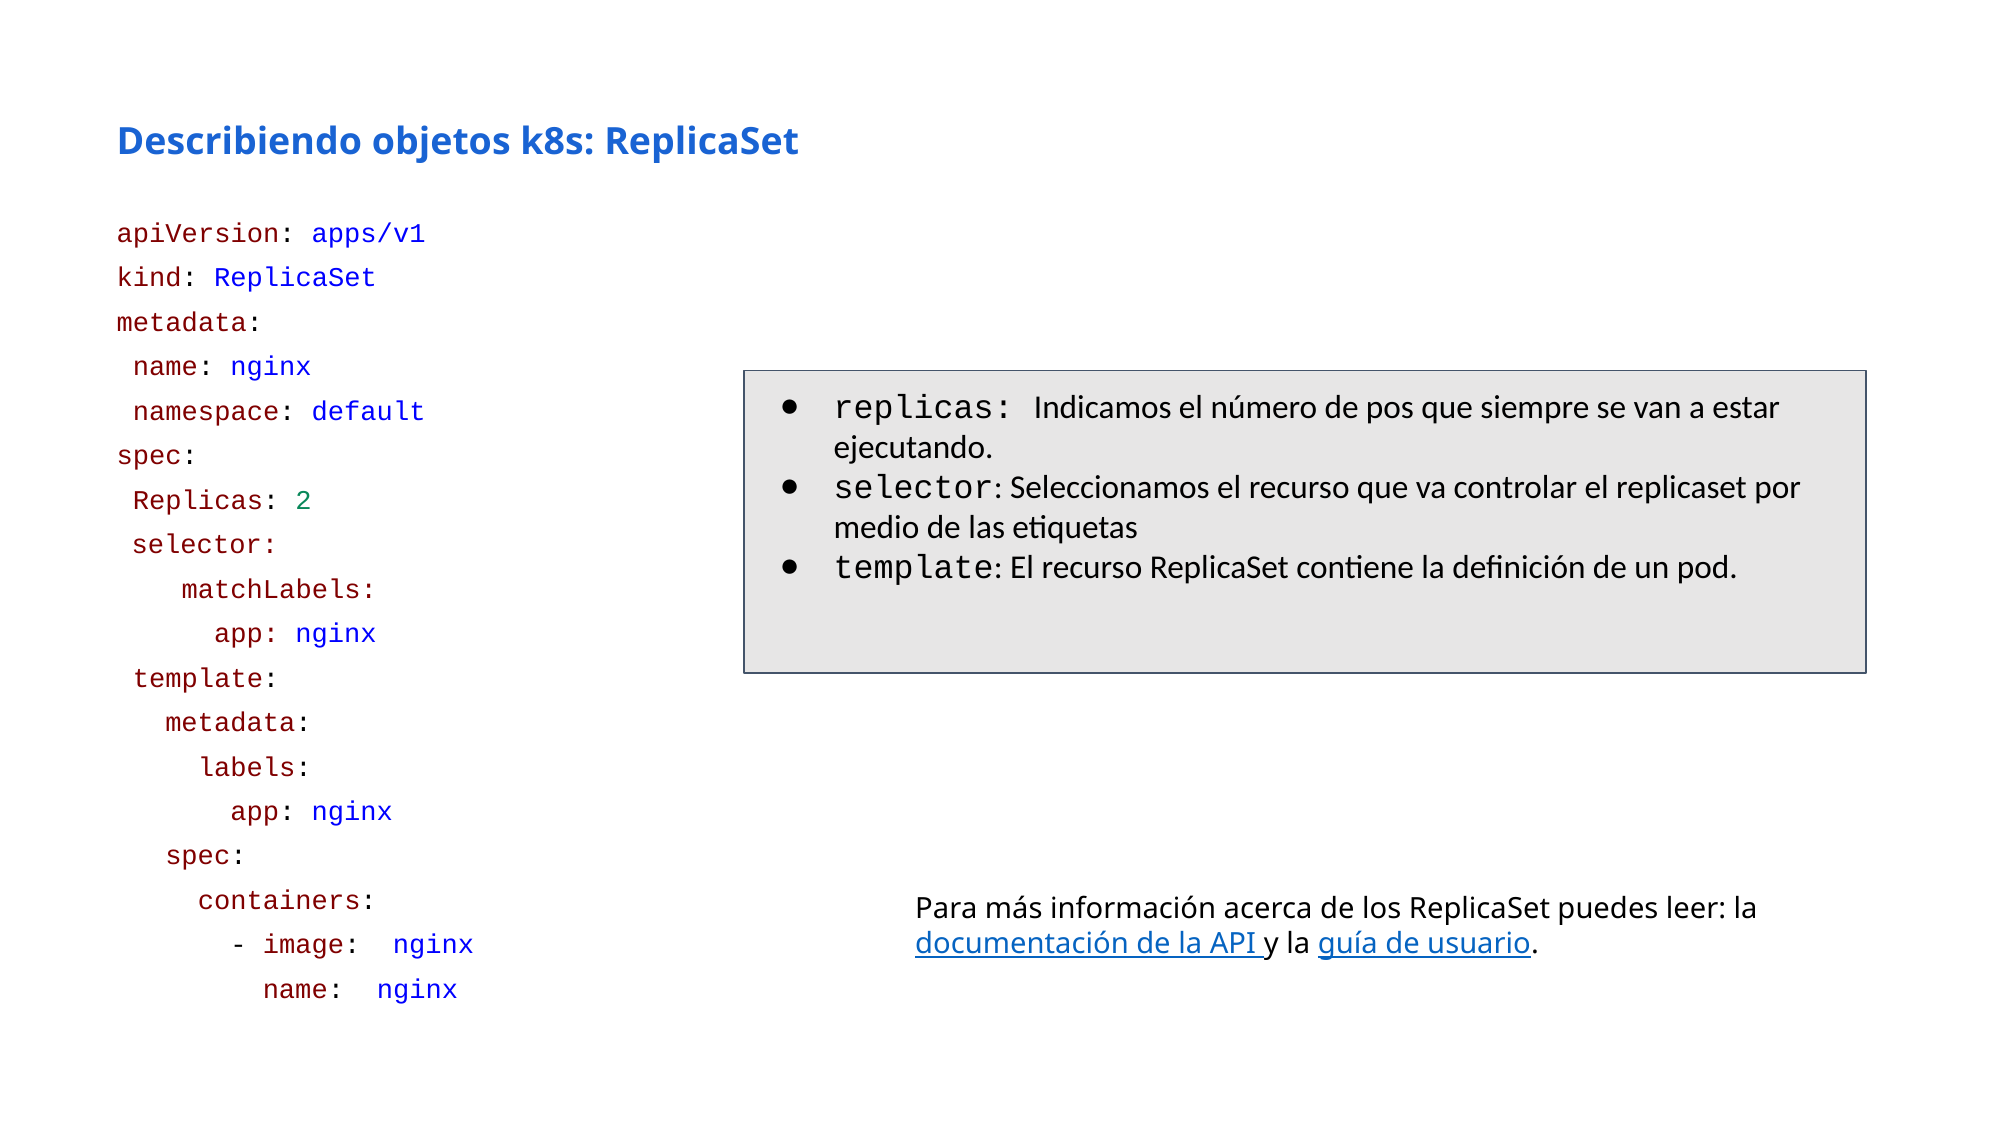

Describiendo objetos k8s: ReplicaSet
apiVersion: apps/v1
kind: ReplicaSet
metadata:
 name: nginx
 namespace: default
spec:
 Replicas: 2
 selector:
 matchLabels:
 app: nginx
 template:
 metadata:
 labels:
 app: nginx
 spec:
 containers:
 - image: nginx
 name: nginx
replicas: Indicamos el número de pos que siempre se van a estar ejecutando.
selector: Seleccionamos el recurso que va controlar el replicaset por medio de las etiquetas
template: El recurso ReplicaSet contiene la definición de un pod.
Para más información acerca de los ReplicaSet puedes leer: la documentación de la API y la guía de usuario.